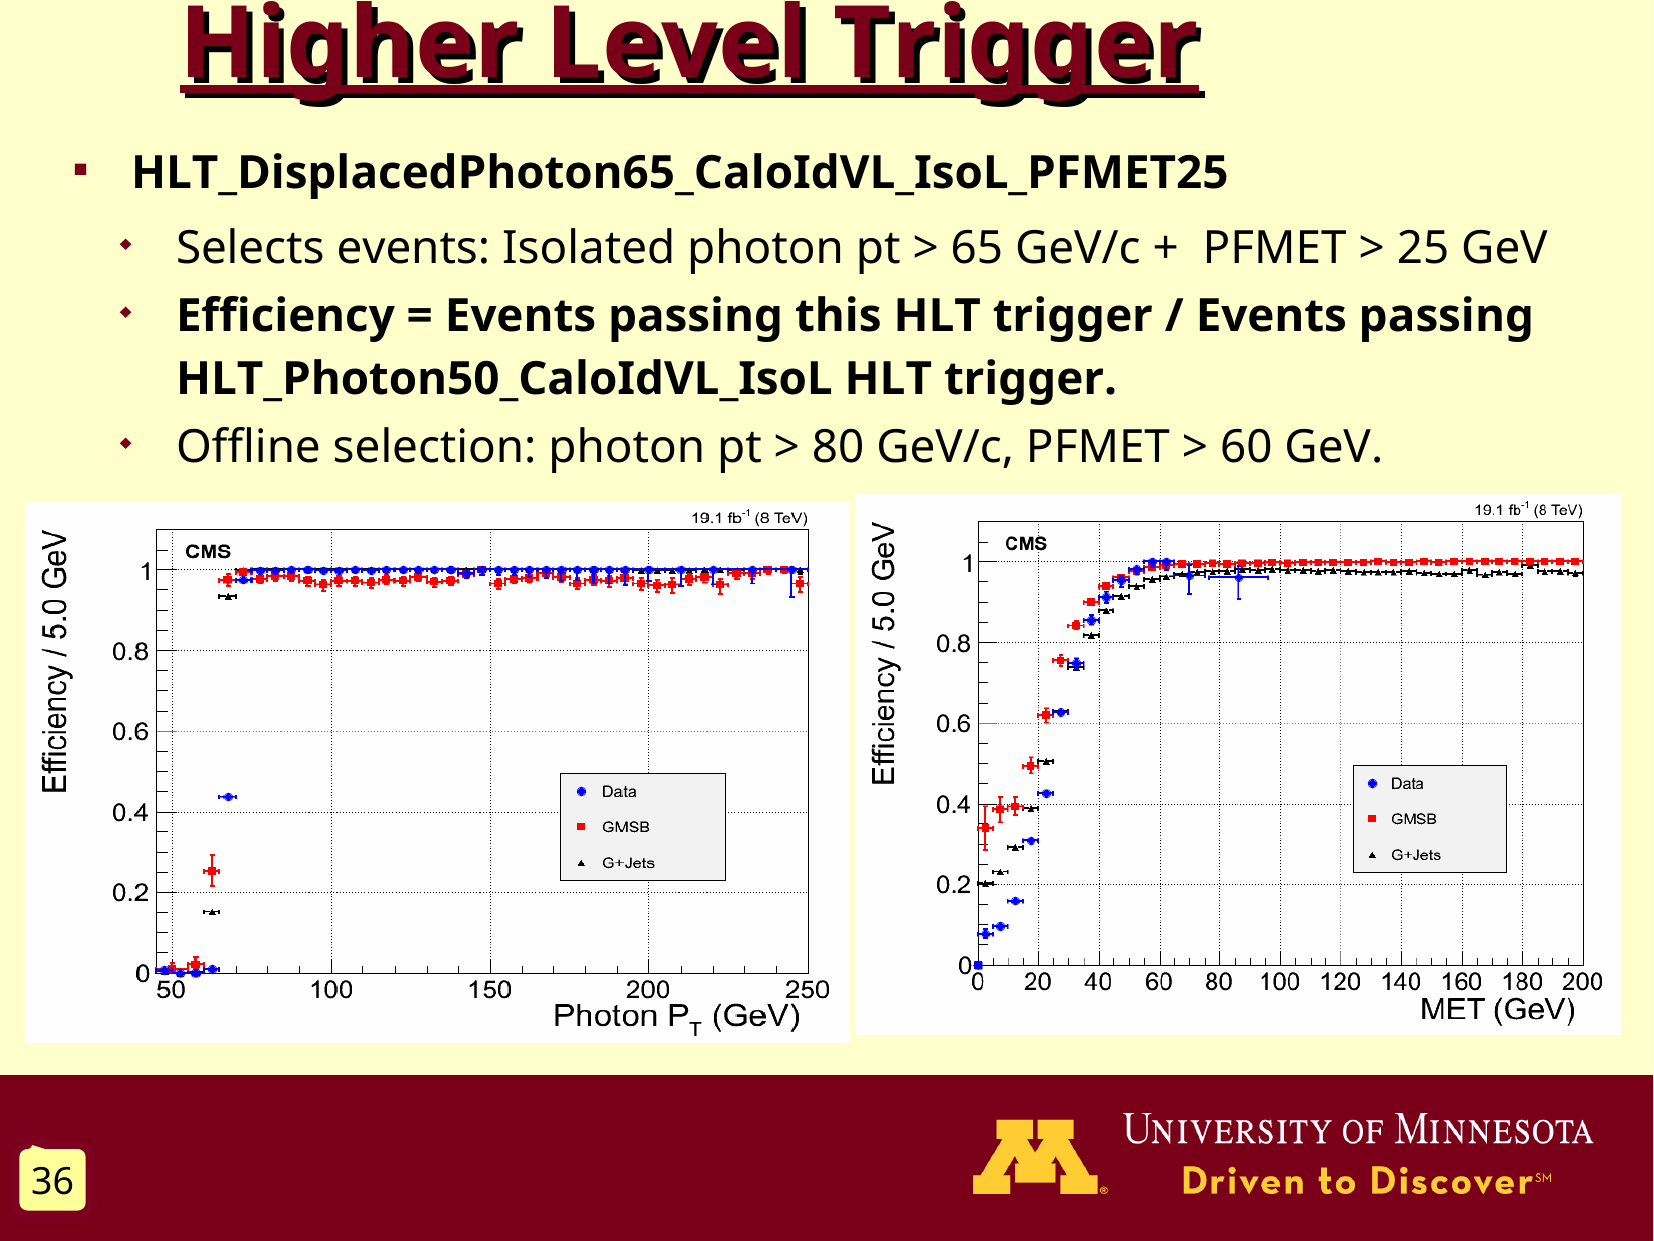

# Higher Level Trigger
HLT_DisplacedPhoton65_CaloIdVL_IsoL_PFMET25
Selects events: Isolated photon pt > 65 GeV/c + PFMET > 25 GeV
Efficiency = Events passing this HLT trigger / Events passing HLT_Photon50_CaloIdVL_IsoL HLT trigger.
Offline selection: photon pt > 80 GeV/c, PFMET > 60 GeV.
36